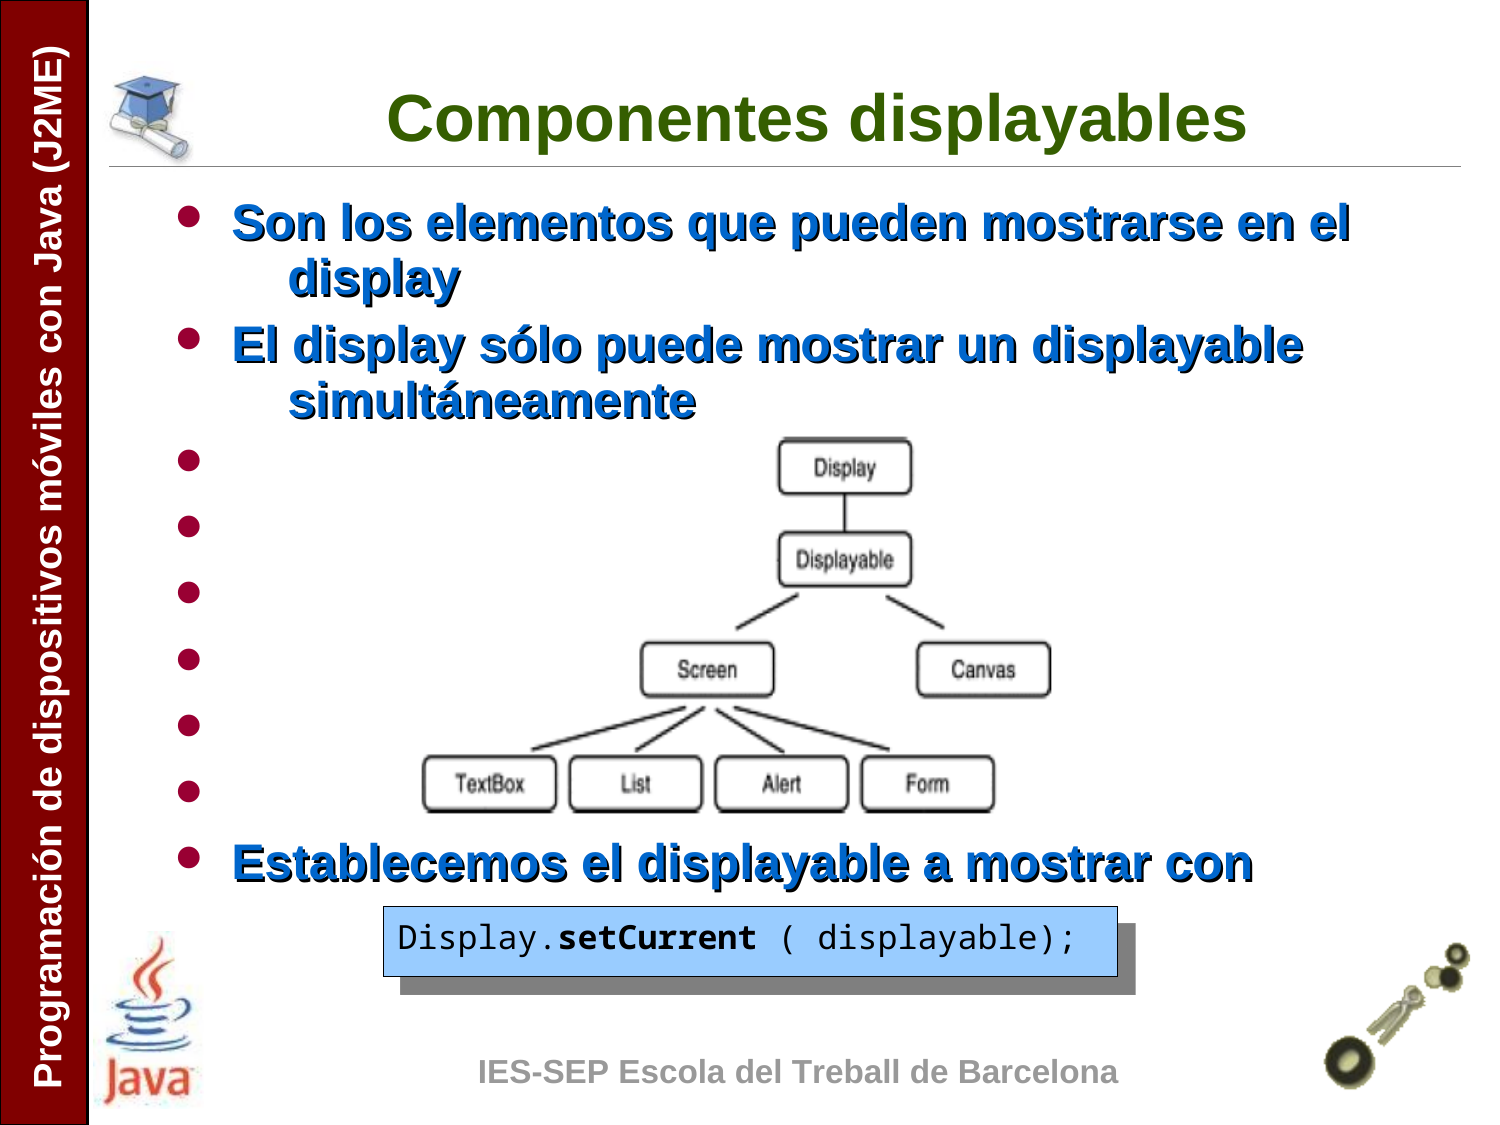

# Componentes displayables
Son los elementos que pueden mostrarse en el display
El display sólo puede mostrar un displayable simultáneamente
Establecemos el displayable a mostrar con
Display.setCurrent ( displayable);